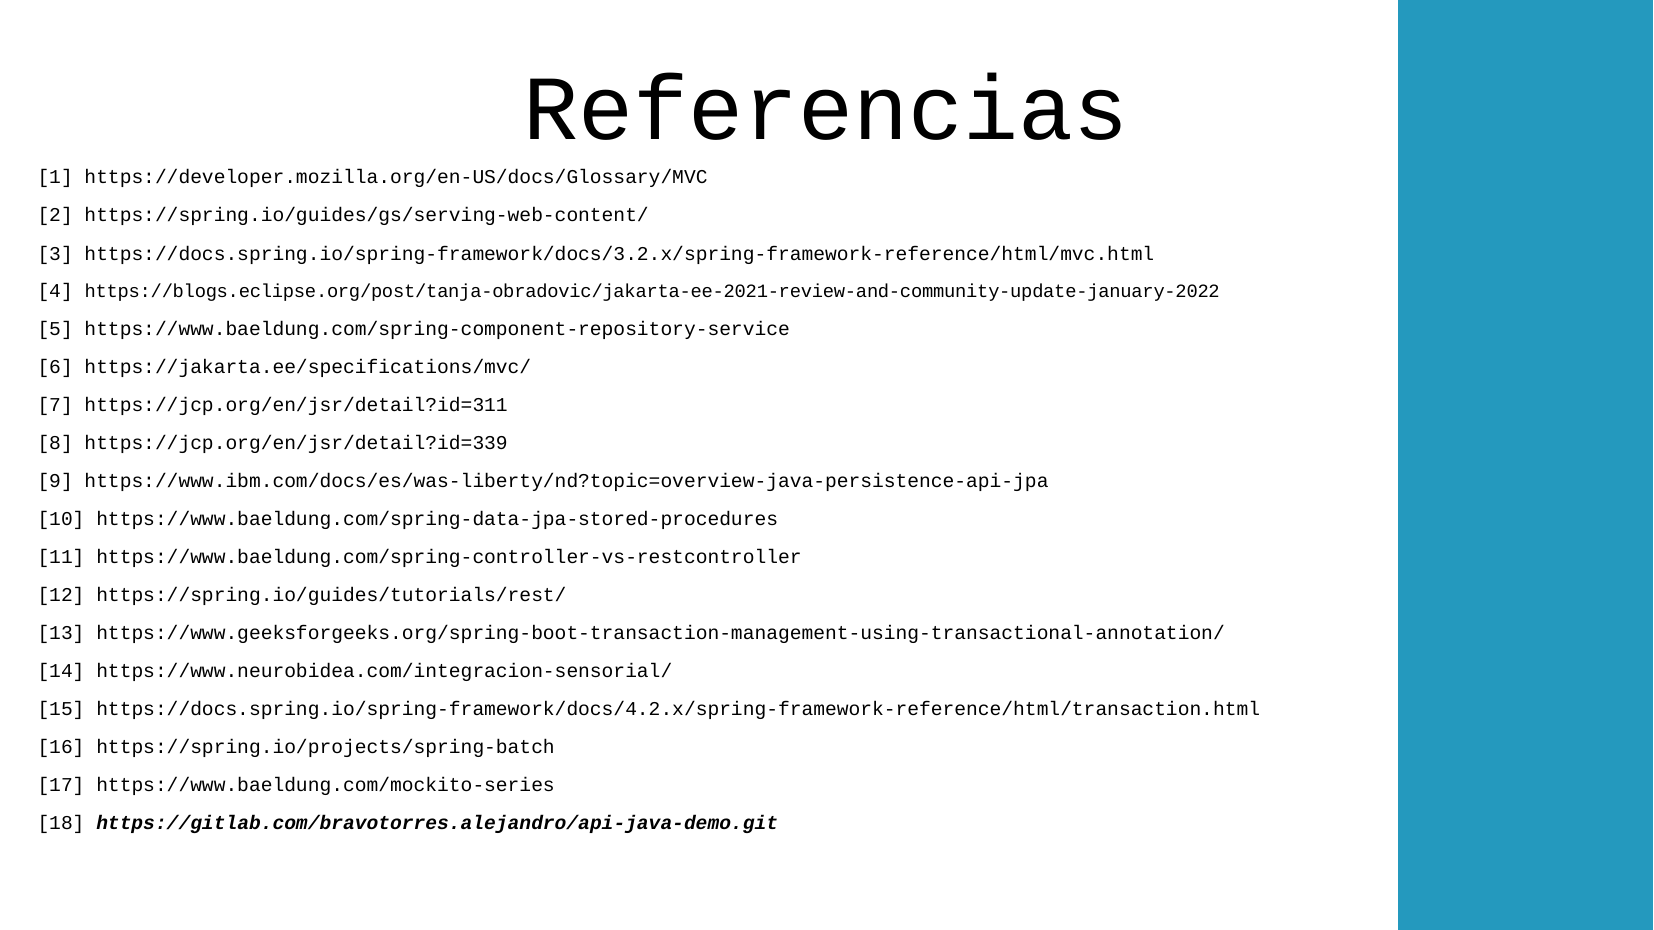

# Referencias
[1] https://developer.mozilla.org/en-US/docs/Glossary/MVC
[2] https://spring.io/guides/gs/serving-web-content/
[3] https://docs.spring.io/spring-framework/docs/3.2.x/spring-framework-reference/html/mvc.html
[4] https://blogs.eclipse.org/post/tanja-obradovic/jakarta-ee-2021-review-and-community-update-january-2022
[5] https://www.baeldung.com/spring-component-repository-service
[6] https://jakarta.ee/specifications/mvc/
[7] https://jcp.org/en/jsr/detail?id=311
[8] https://jcp.org/en/jsr/detail?id=339
[9] https://www.ibm.com/docs/es/was-liberty/nd?topic=overview-java-persistence-api-jpa
[10] https://www.baeldung.com/spring-data-jpa-stored-procedures
[11] https://www.baeldung.com/spring-controller-vs-restcontroller
[12] https://spring.io/guides/tutorials/rest/
[13] https://www.geeksforgeeks.org/spring-boot-transaction-management-using-transactional-annotation/
[14] https://www.neurobidea.com/integracion-sensorial/
[15] https://docs.spring.io/spring-framework/docs/4.2.x/spring-framework-reference/html/transaction.html
[16] https://spring.io/projects/spring-batch
[17] https://www.baeldung.com/mockito-series
[18] https://gitlab.com/bravotorres.alejandro/api-java-demo.git